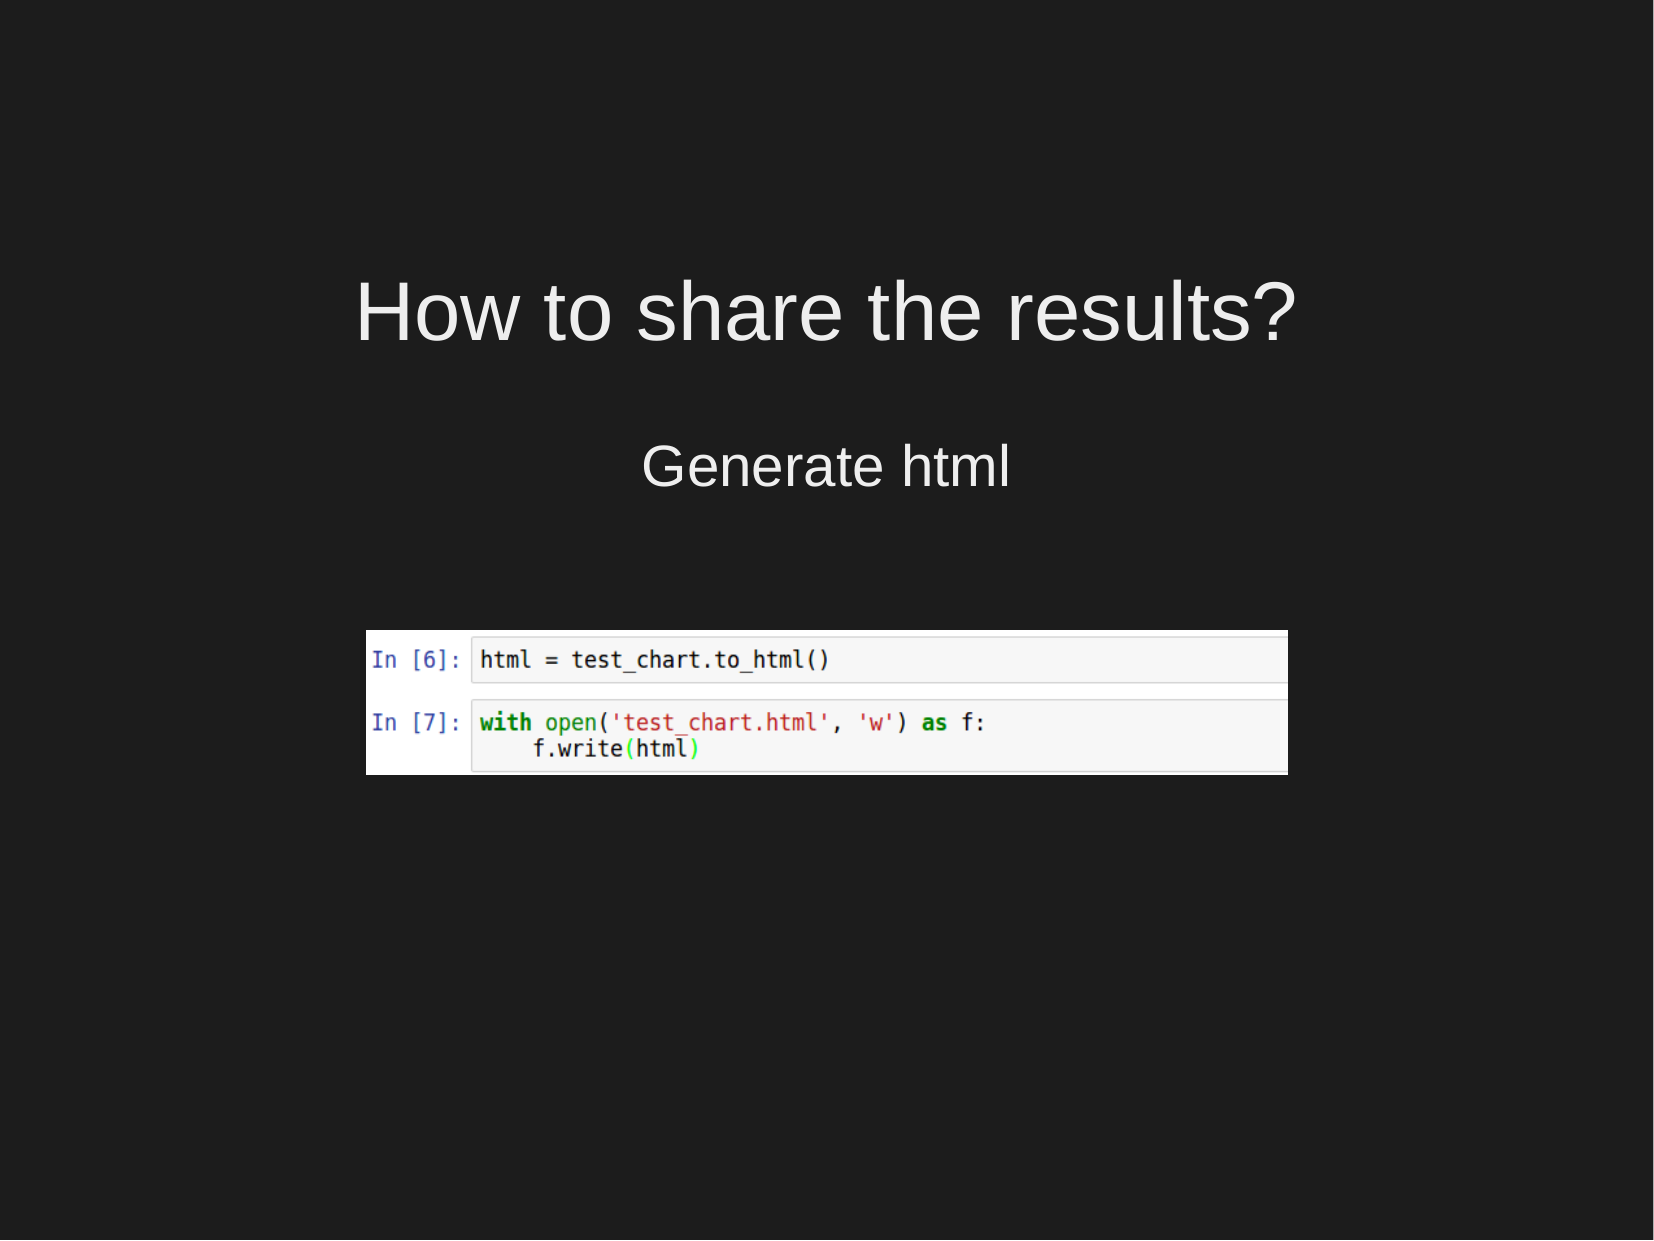

How to share the results?
Generate html